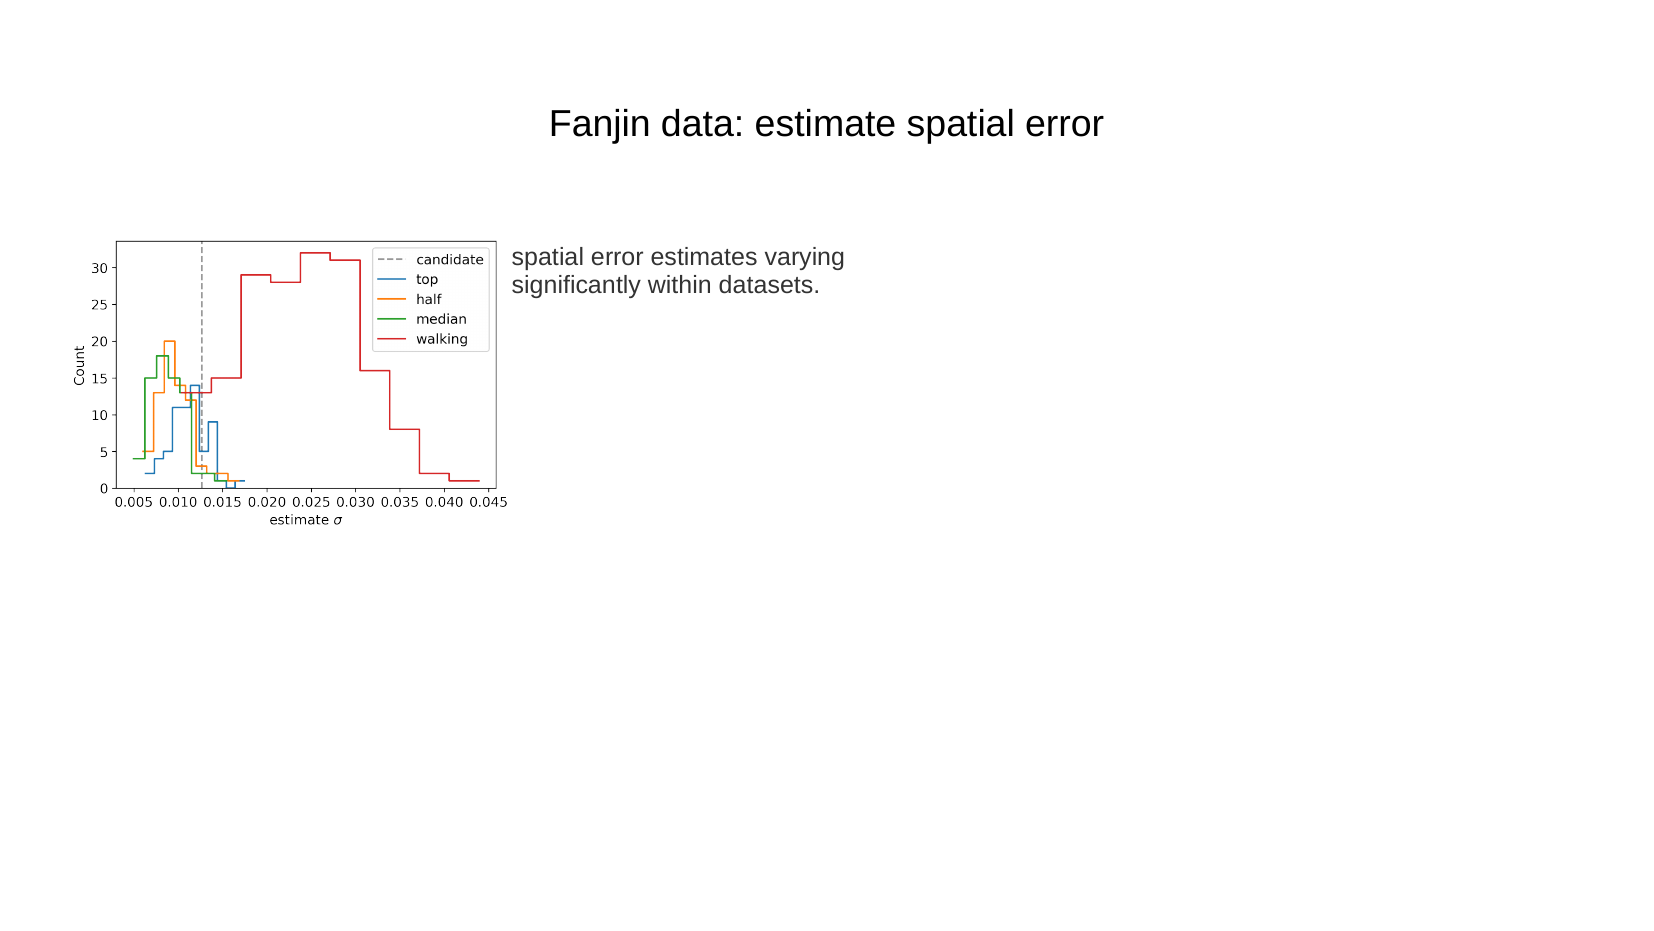

# Fanjin data: estimate spatial error
spatial error estimates varying significantly within datasets.